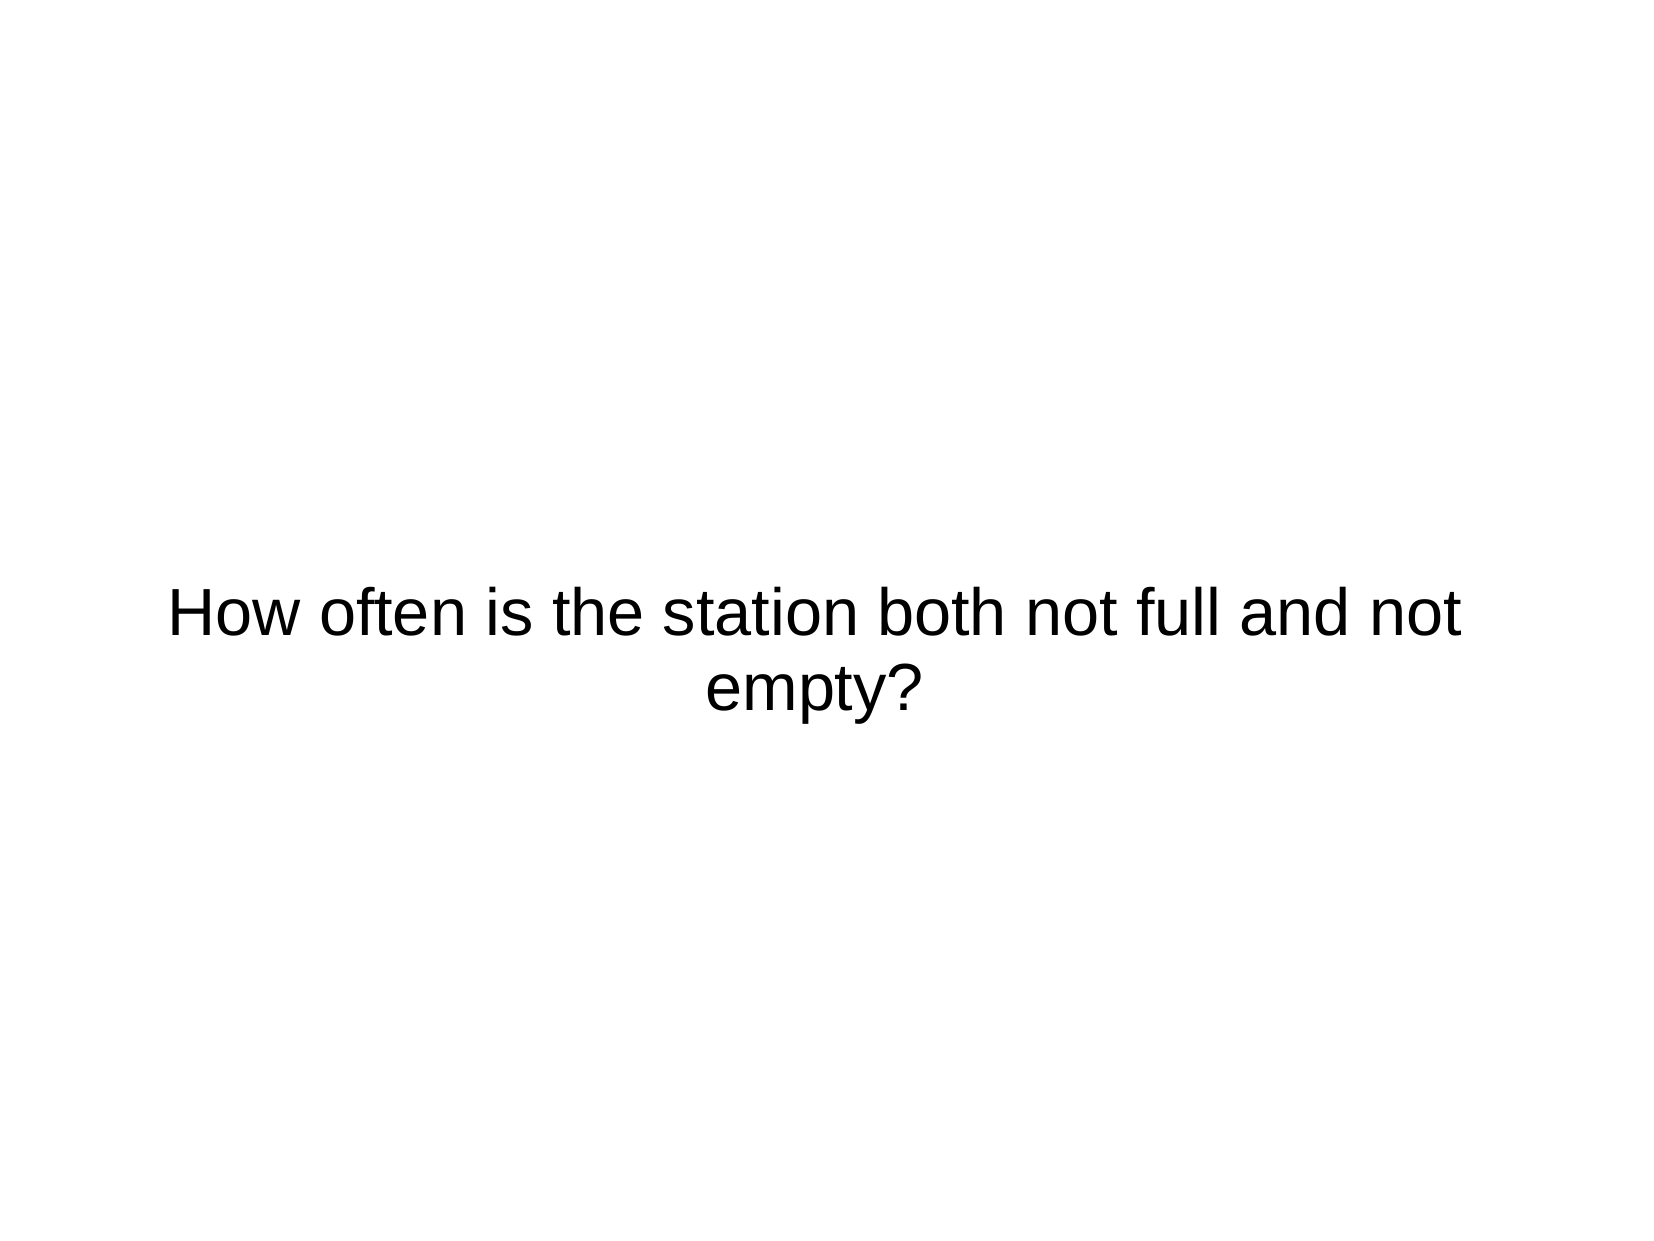

# Station Quality
How often is the station both not full and not empty?